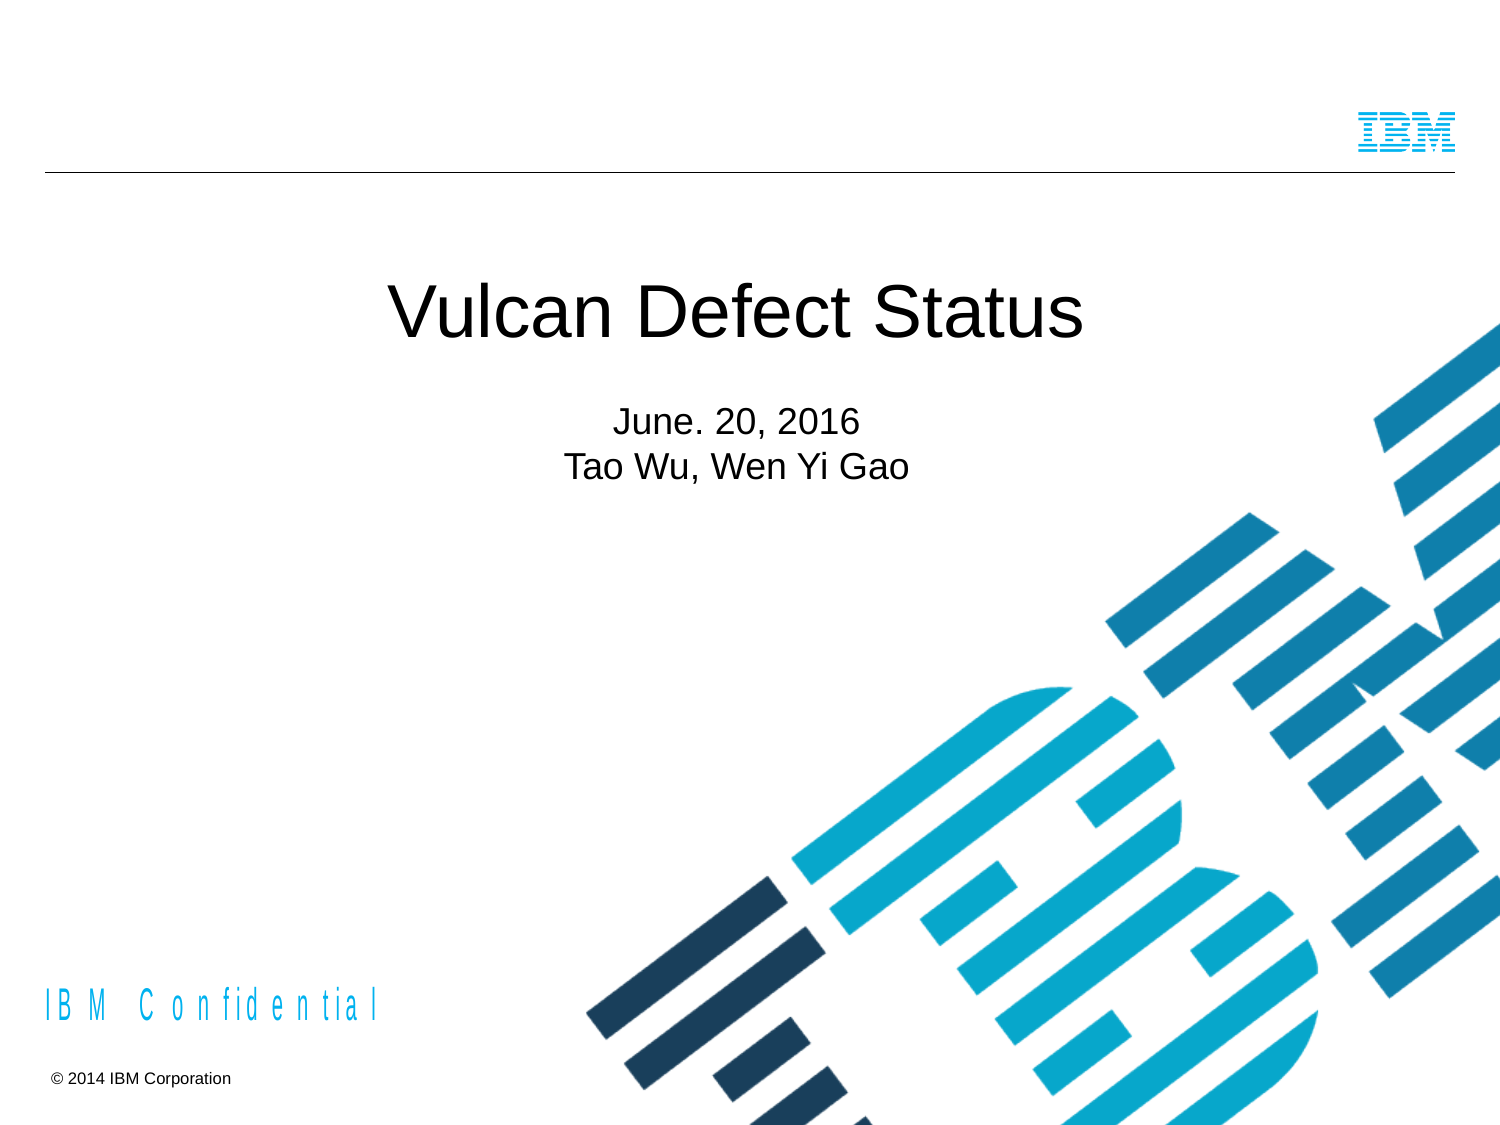

# Vulcan Defect Status June. 20, 2016 Tao Wu, Wen Yi Gao